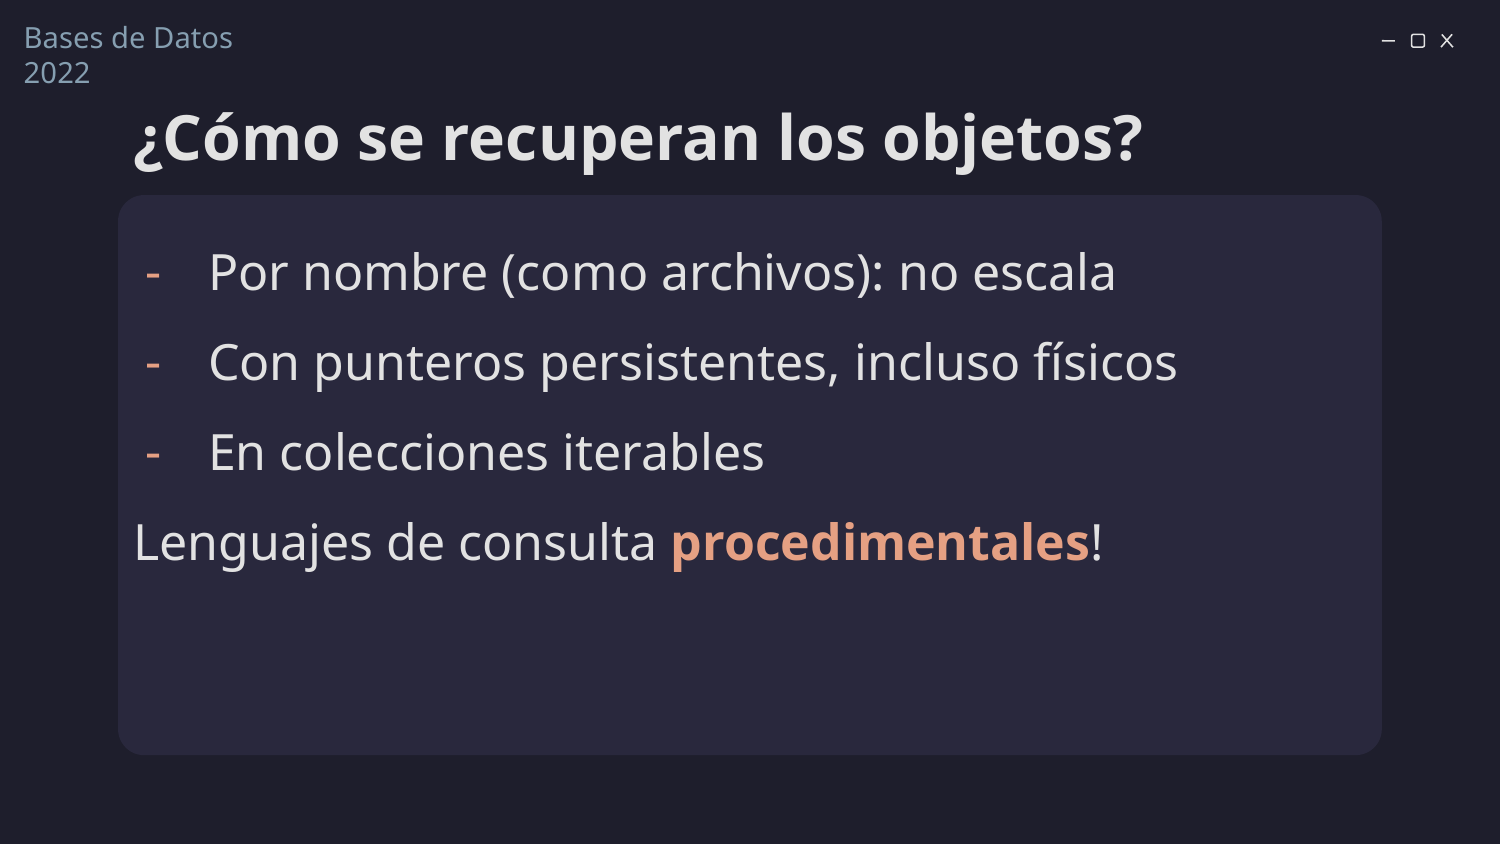

# ¿Cómo se recuperan los objetos?
Por nombre (como archivos): no escala
Con punteros persistentes, incluso físicos
En colecciones iterables
Lenguajes de consulta procedimentales!